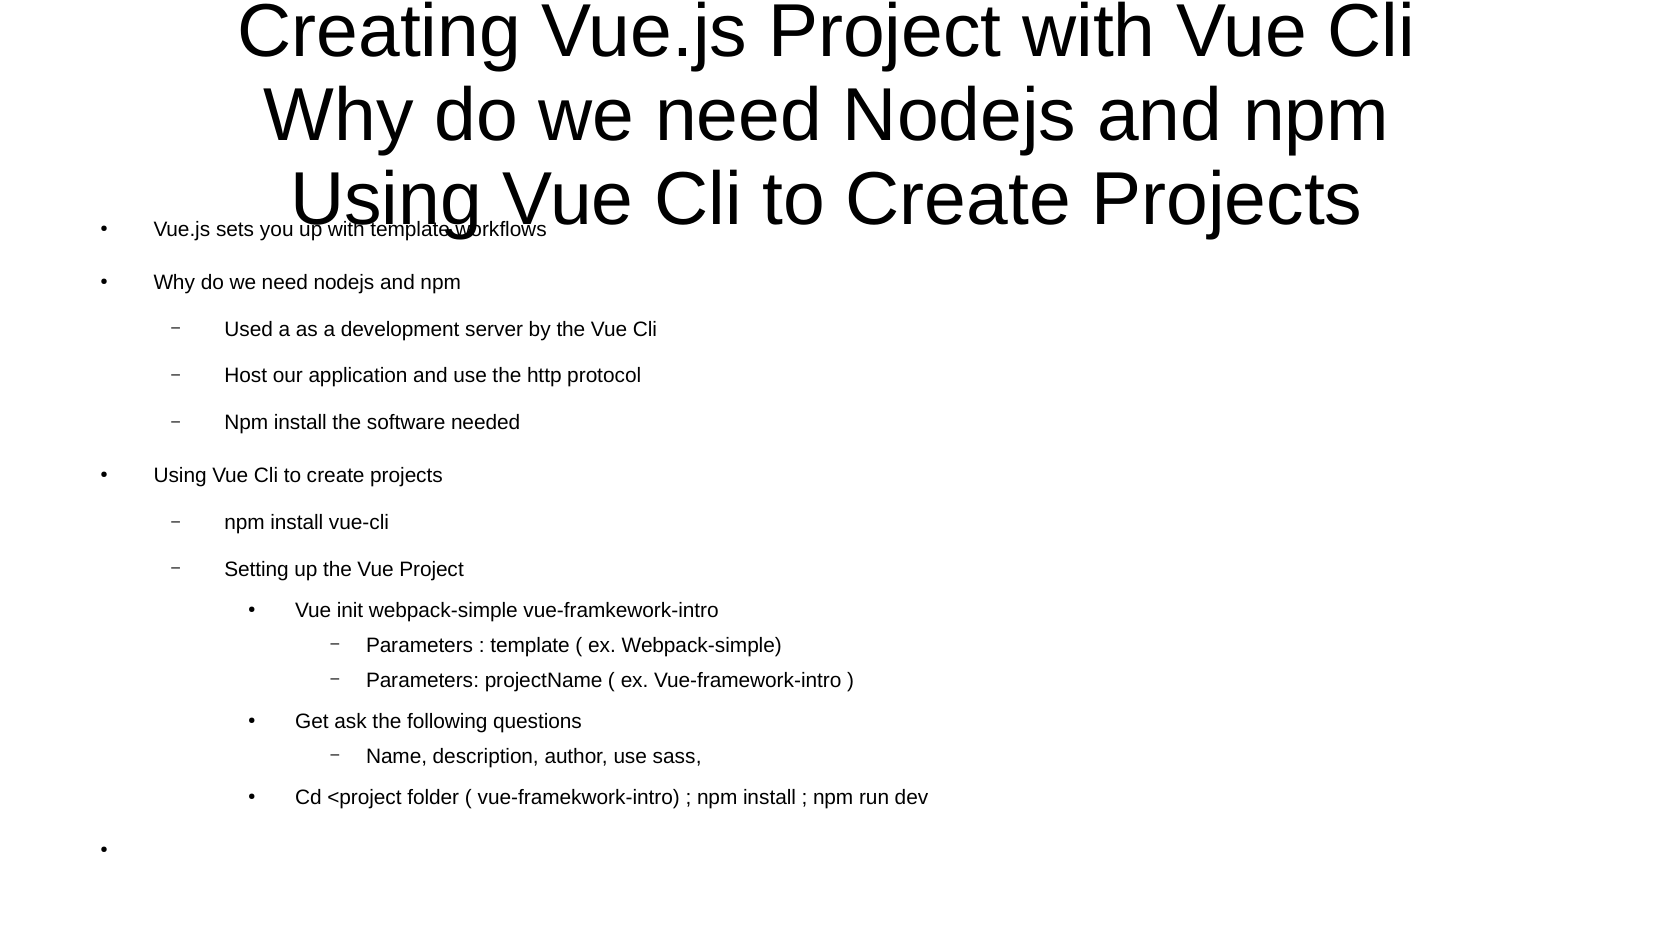

# Creating Vue.js Project with Vue Cli Why do we need Nodejs and npm Using Vue Cli to Create Projects
Vue.js sets you up with template workflows
Why do we need nodejs and npm
Used a as a development server by the Vue Cli
Host our application and use the http protocol
Npm install the software needed
Using Vue Cli to create projects
npm install vue-cli
Setting up the Vue Project
Vue init webpack-simple vue-framkework-intro
Parameters : template ( ex. Webpack-simple)
Parameters: projectName ( ex. Vue-framework-intro )
Get ask the following questions
Name, description, author, use sass,
Cd <project folder ( vue-framekwork-intro) ; npm install ; npm run dev